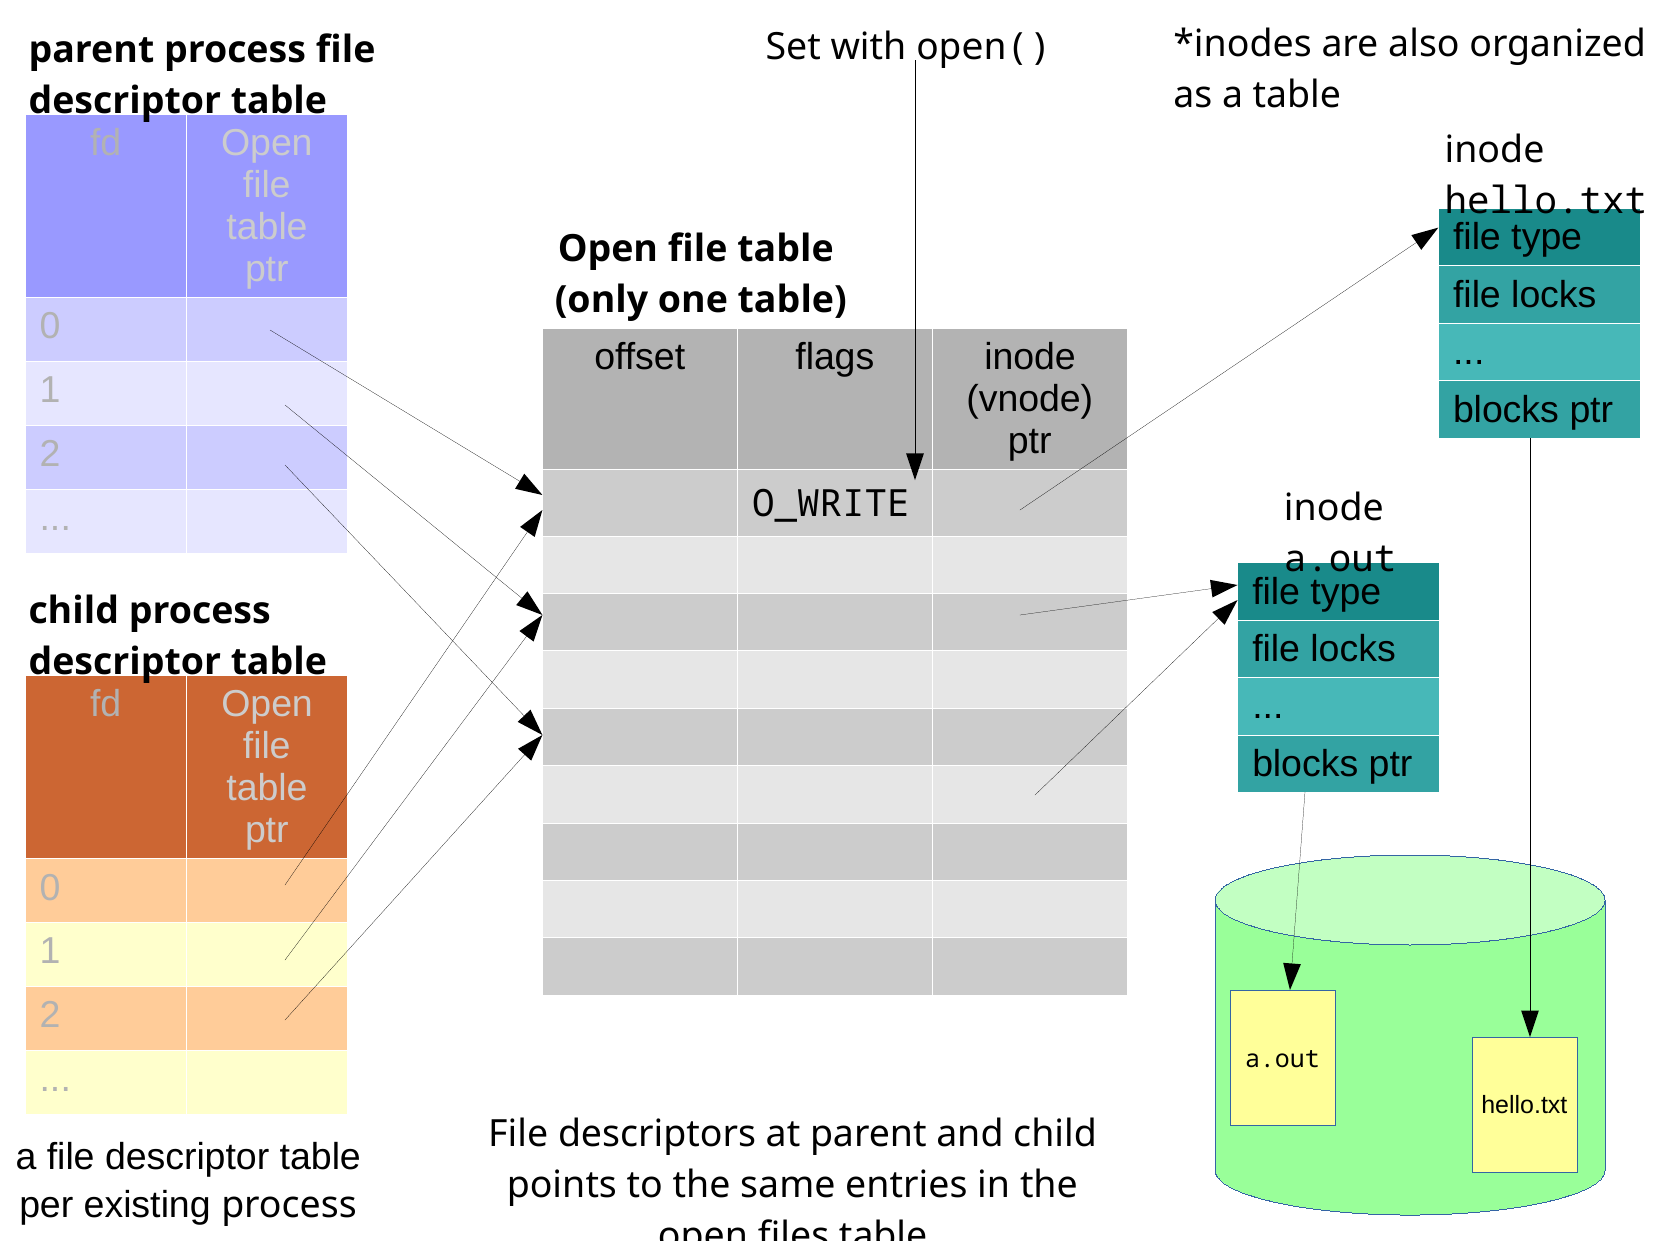

*inodes are also organized
as a table
Set with open()
parent process file
descriptor table
| fd | Open file table ptr |
| --- | --- |
| 0 | |
| 1 | |
| 2 | |
| ... | |
inode hello.txt
| file type |
| --- |
| file locks |
| ... |
| blocks ptr |
Open file table
(only one table)
| offset | flags | inode (vnode) ptr |
| --- | --- | --- |
| | O\_WRITE | |
| | | |
| | | |
| | | |
| | | |
| | | |
| | | |
| | | |
| | | |
inode
a.out
| file type |
| --- |
| file locks |
| ... |
| blocks ptr |
child process
descriptor table
| fd | Open file table ptr |
| --- | --- |
| 0 | |
| 1 | |
| 2 | |
| ... | |
a.out
hello.txt
File descriptors at parent and child points to the same entries in the open files table
a file descriptor table per existing process